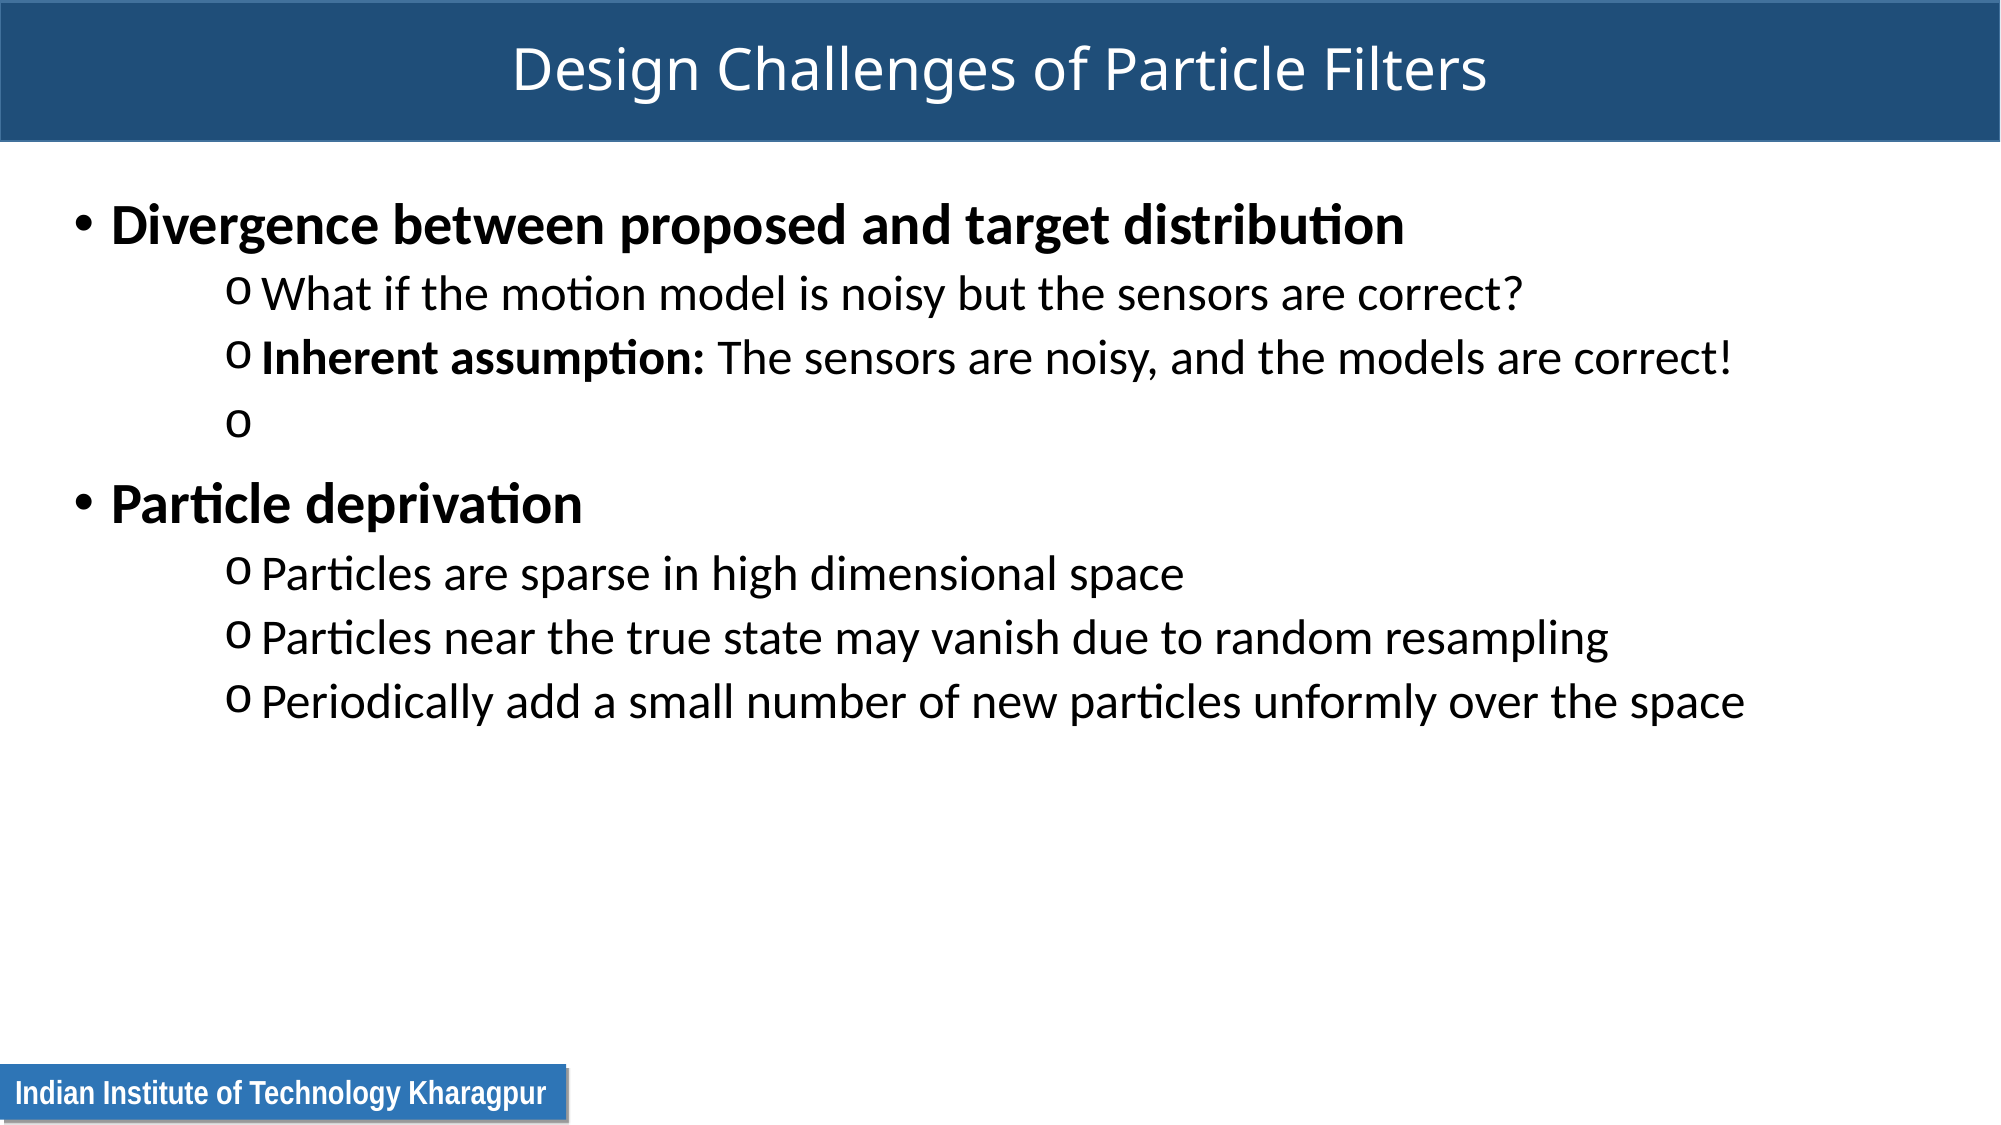

Design Challenges of Particle Filters
# Divergence between proposed and target distribution
What if the motion model is noisy but the sensors are correct?
Inherent assumption: The sensors are noisy, and the models are correct!
Particle deprivation
Particles are sparse in high dimensional space
Particles near the true state may vanish due to random resampling
Periodically add a small number of new particles unformly over the space